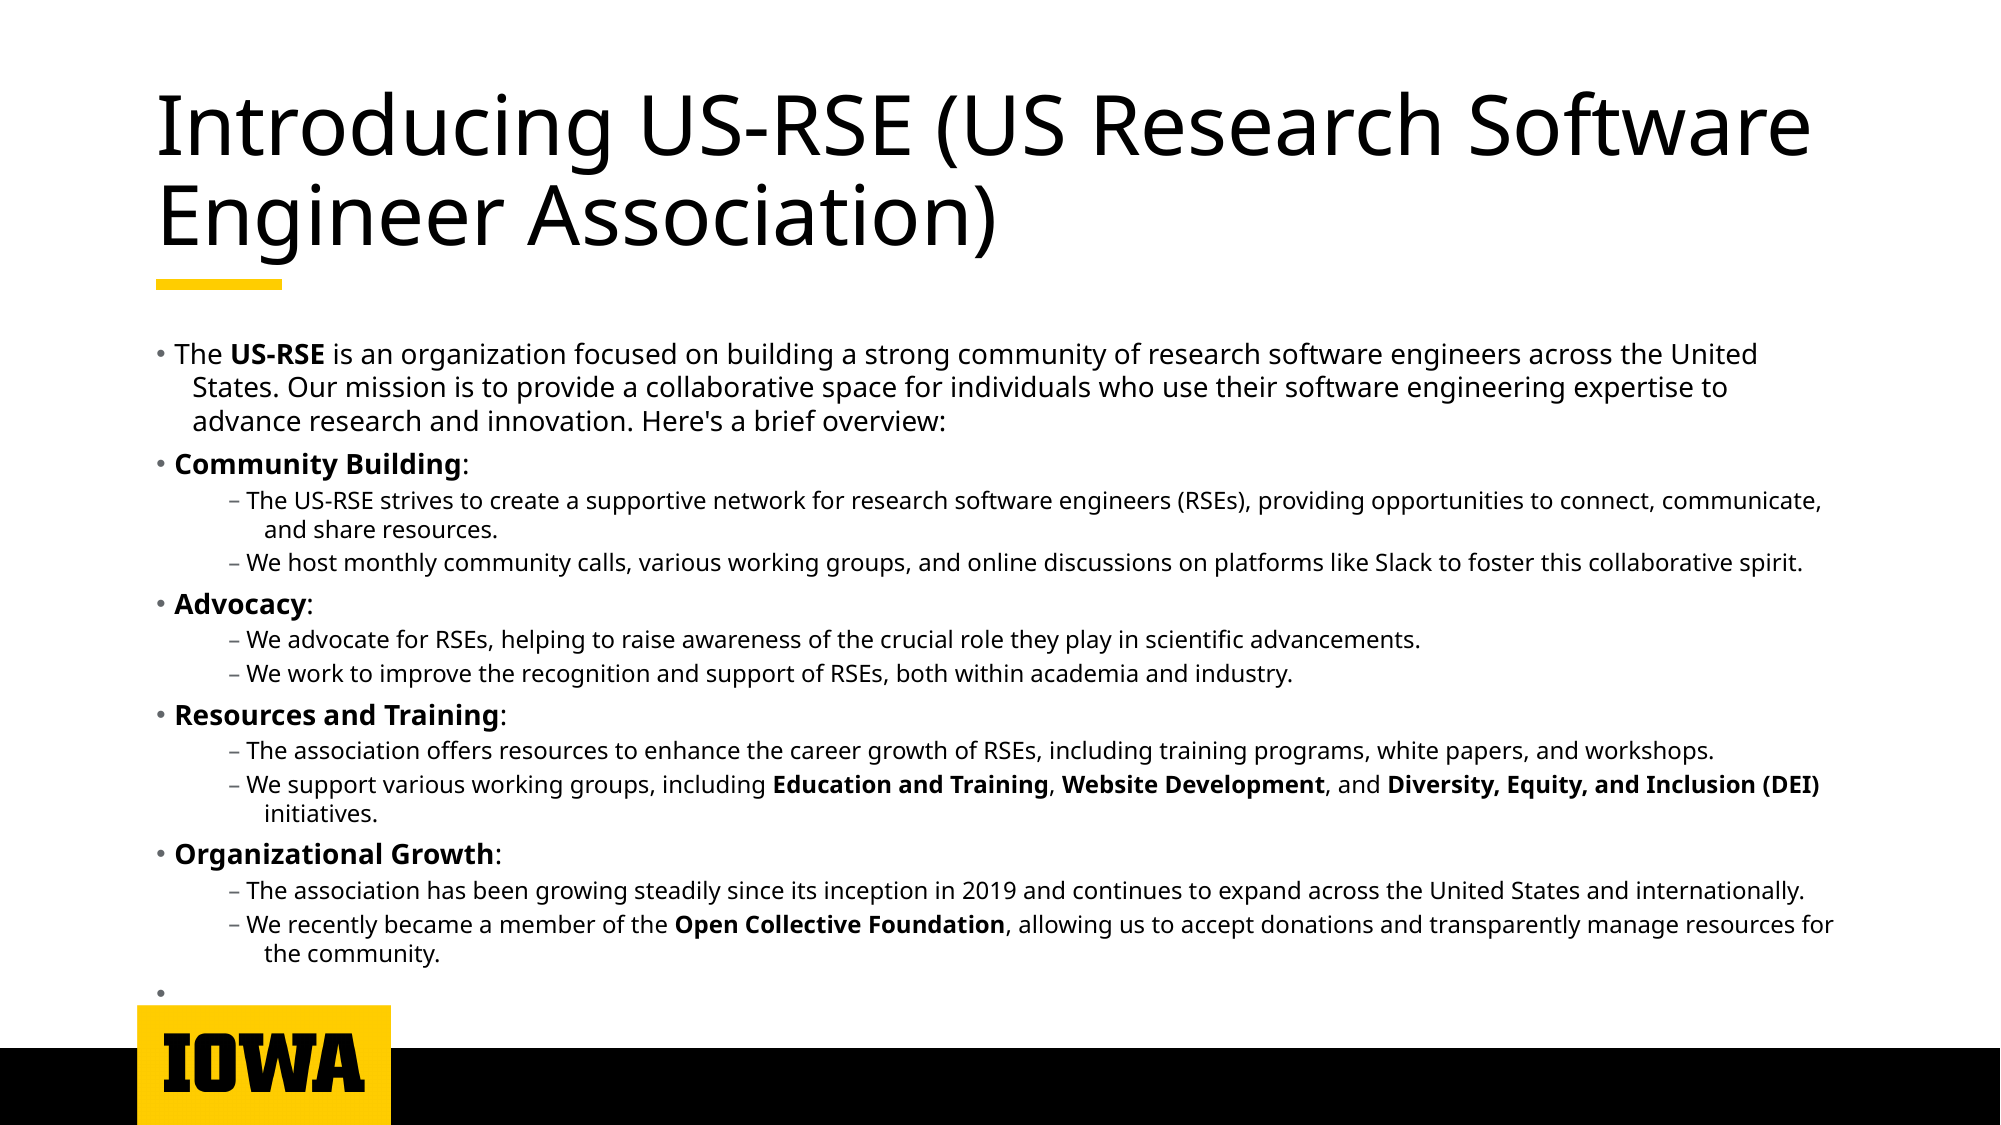

# Introducing US-RSE (US Research Software Engineer Association)
The US-RSE is an organization focused on building a strong community of research software engineers across the United States. Our mission is to provide a collaborative space for individuals who use their software engineering expertise to advance research and innovation. Here's a brief overview:
Community Building:
The US-RSE strives to create a supportive network for research software engineers (RSEs), providing opportunities to connect, communicate, and share resources.
We host monthly community calls, various working groups, and online discussions on platforms like Slack to foster this collaborative spirit.
Advocacy:
We advocate for RSEs, helping to raise awareness of the crucial role they play in scientific advancements.
We work to improve the recognition and support of RSEs, both within academia and industry.
Resources and Training:
The association offers resources to enhance the career growth of RSEs, including training programs, white papers, and workshops.
We support various working groups, including Education and Training, Website Development, and Diversity, Equity, and Inclusion (DEI) initiatives.
Organizational Growth:
The association has been growing steadily since its inception in 2019 and continues to expand across the United States and internationally.
We recently became a member of the Open Collective Foundation, allowing us to accept donations and transparently manage resources for the community.